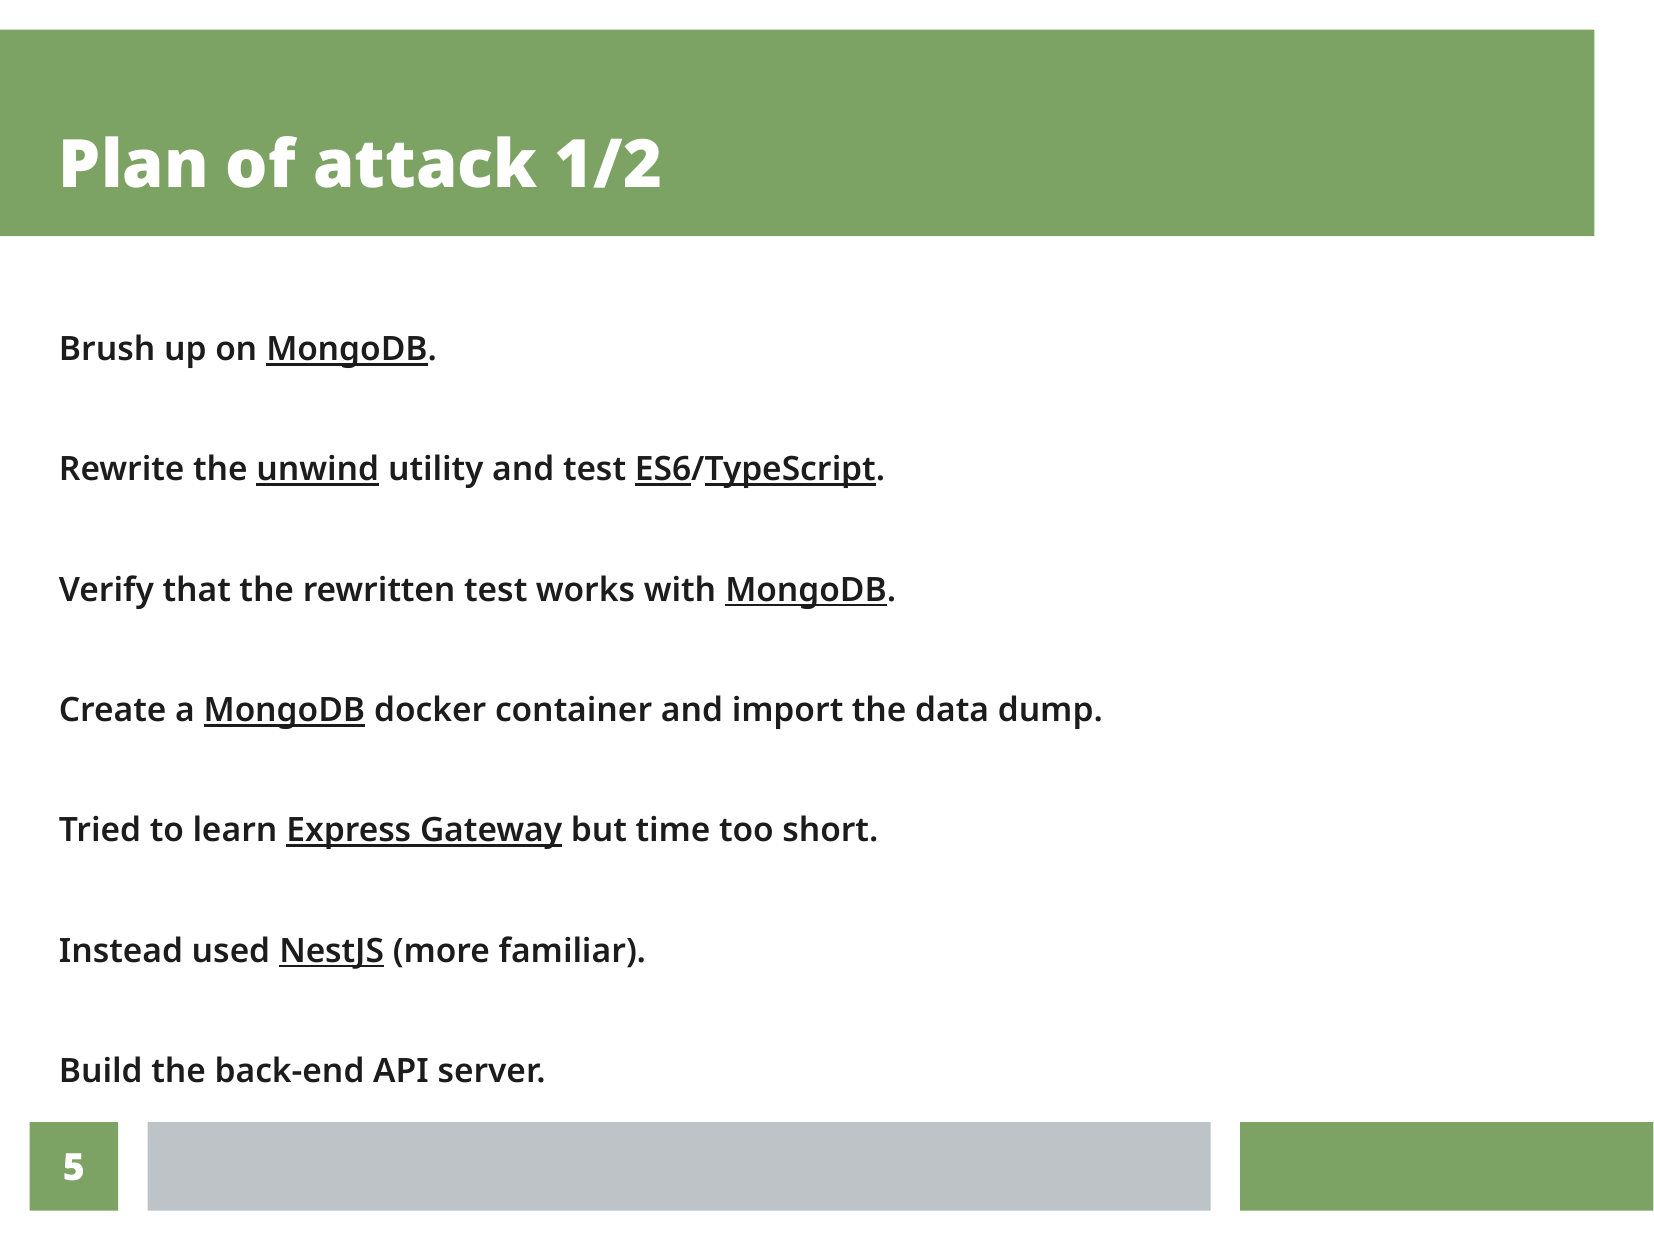

# Plan of attack 1/2
Brush up on MongoDB.
Rewrite the unwind utility and test ES6/TypeScript.
Verify that the rewritten test works with MongoDB.
Create a MongoDB docker container and import the data dump.
Tried to learn Express Gateway but time too short.
Instead used NestJS (more familiar).
Build the back-end API server.
5